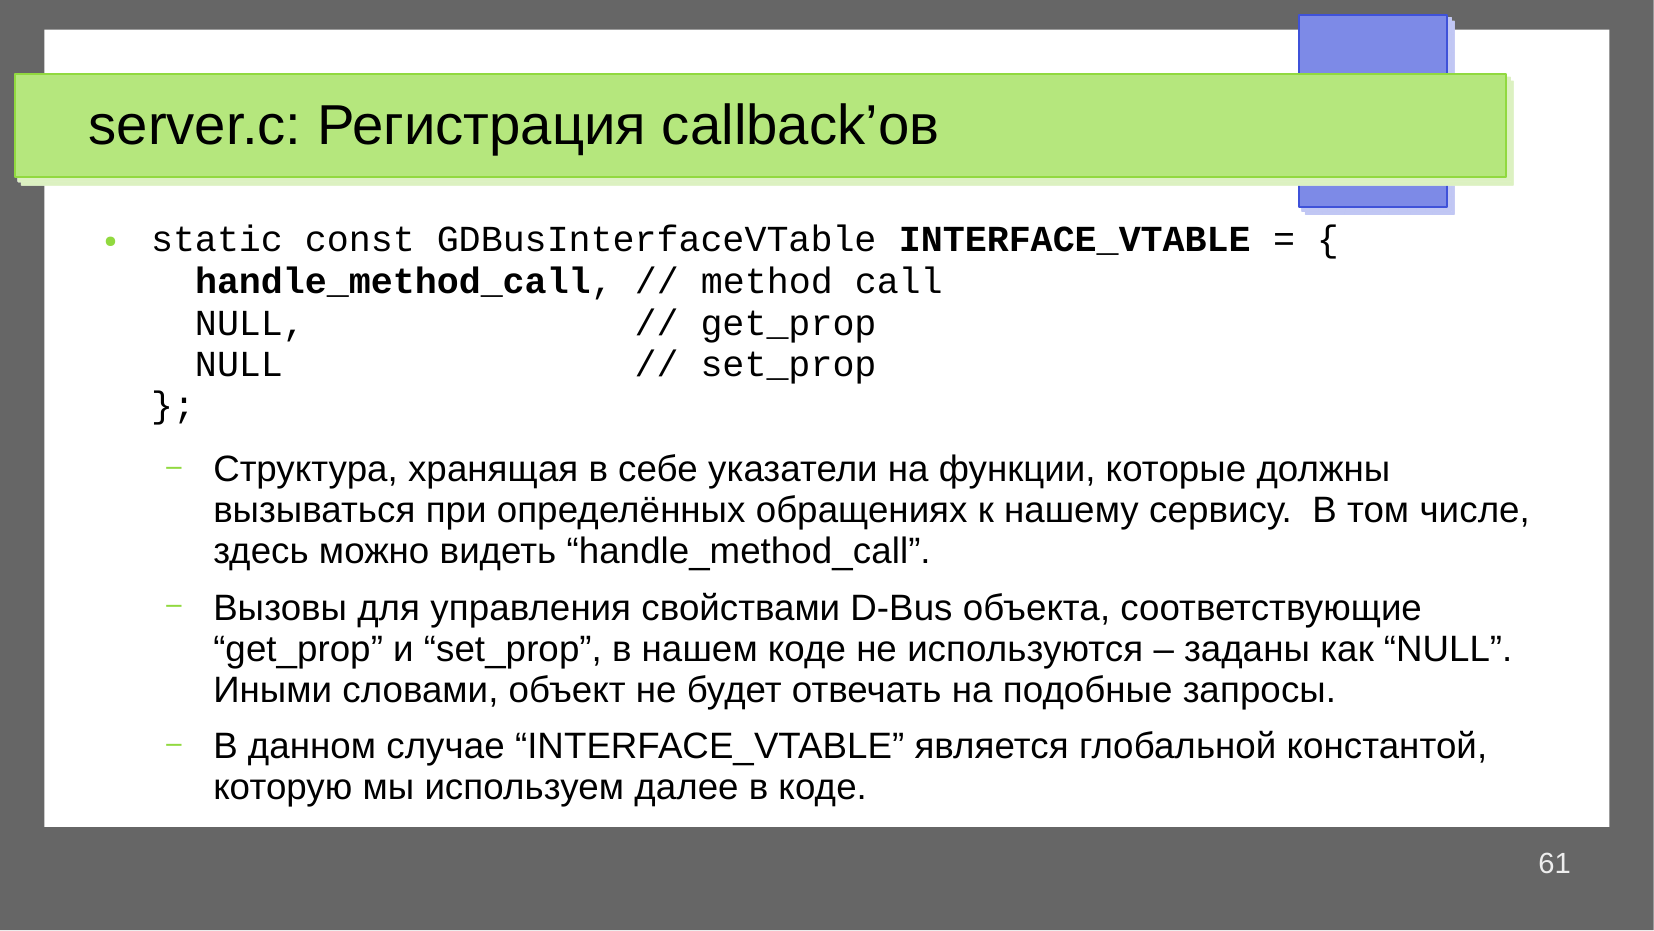

# server.c: Регистрация callback’ов
static const GDBusInterfaceVTable INTERFACE_VTABLE = {
 handle_method_call, // method call
 NULL, // get_prop
 NULL // set_prop
};
Структура, хранящая в себе указатели на функции, которые должны вызываться при определённых обращениях к нашему сервису. В том числе, здесь можно видеть “handle_method_call”.
Вызовы для управления свойствами D-Bus объекта, соответствующие “get_prop” и “set_prop”, в нашем коде не используются – заданы как “NULL”. Иными словами, объект не будет отвечать на подобные запросы.
В данном случае “INTERFACE_VTABLE” является глобальной константой, которую мы используем далее в коде.
61